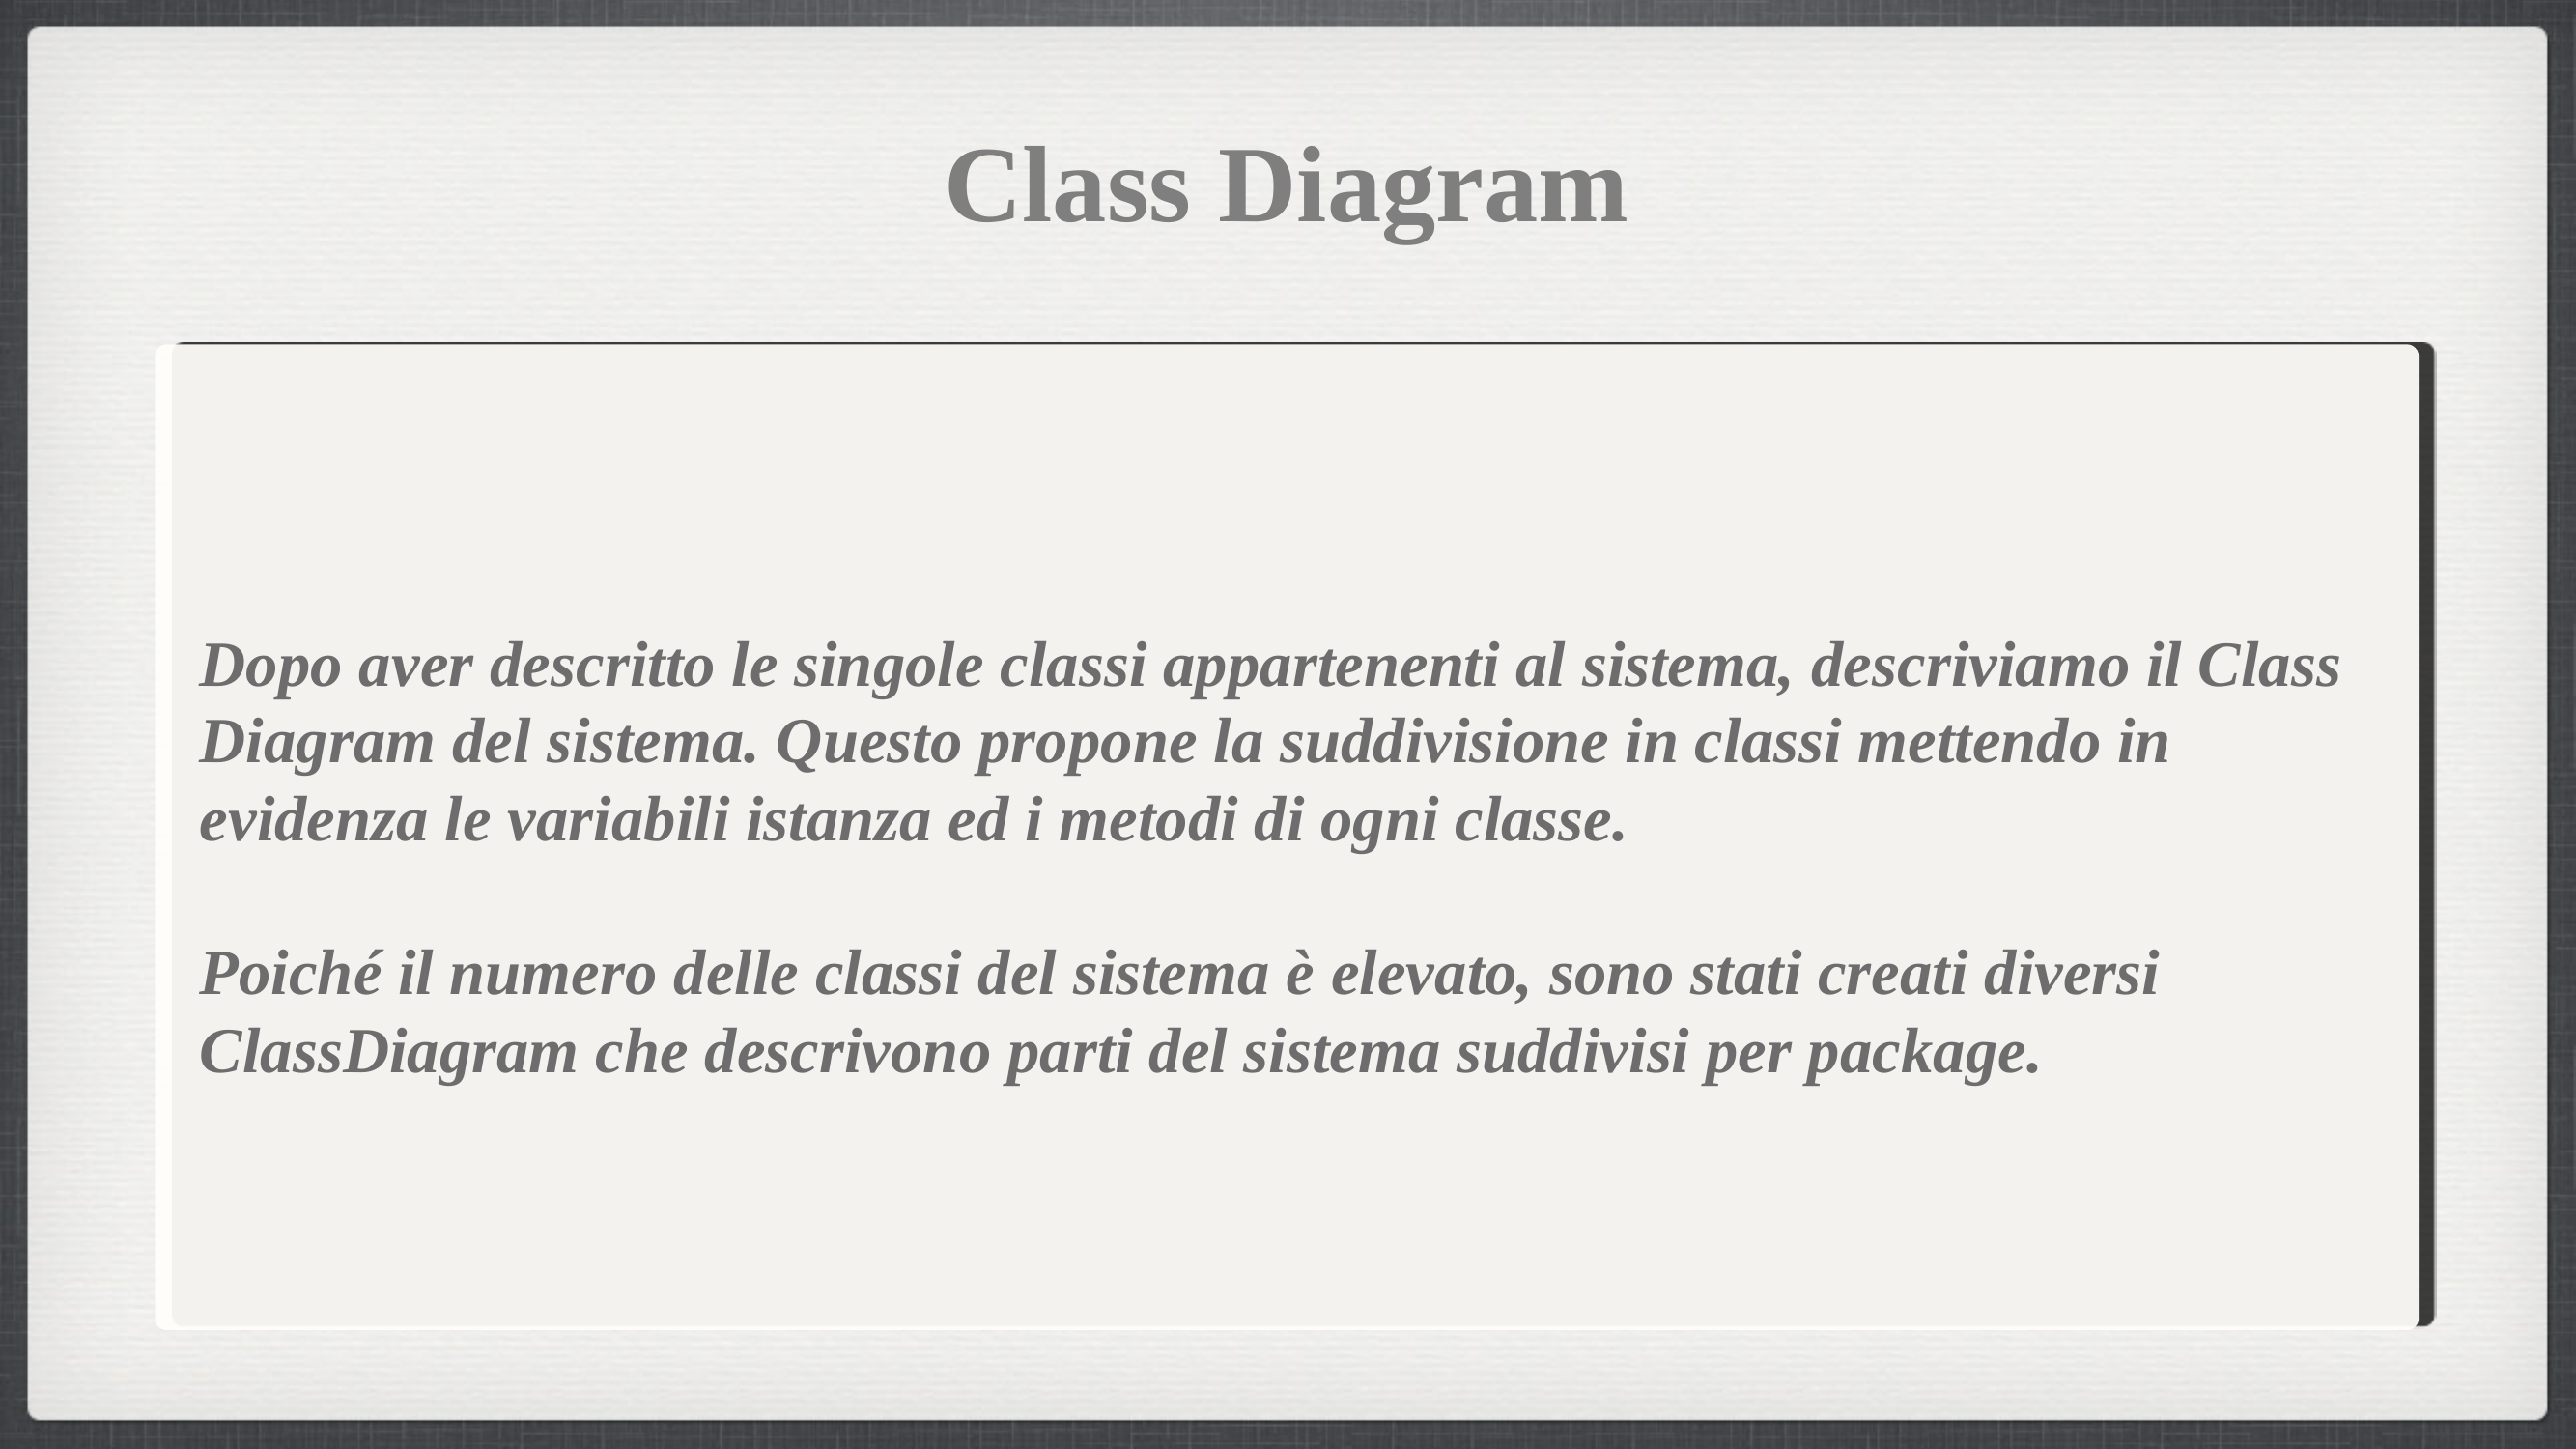

# Class Diagram
Dopo aver descritto le singole classi appartenenti al sistema, descriviamo il Class Diagram del sistema. Questo propone la suddivisione in classi mettendo in evidenza le variabili istanza ed i metodi di ogni classe.
Poiché il numero delle classi del sistema è elevato, sono stati creati diversi ClassDiagram che descrivono parti del sistema suddivisi per package.